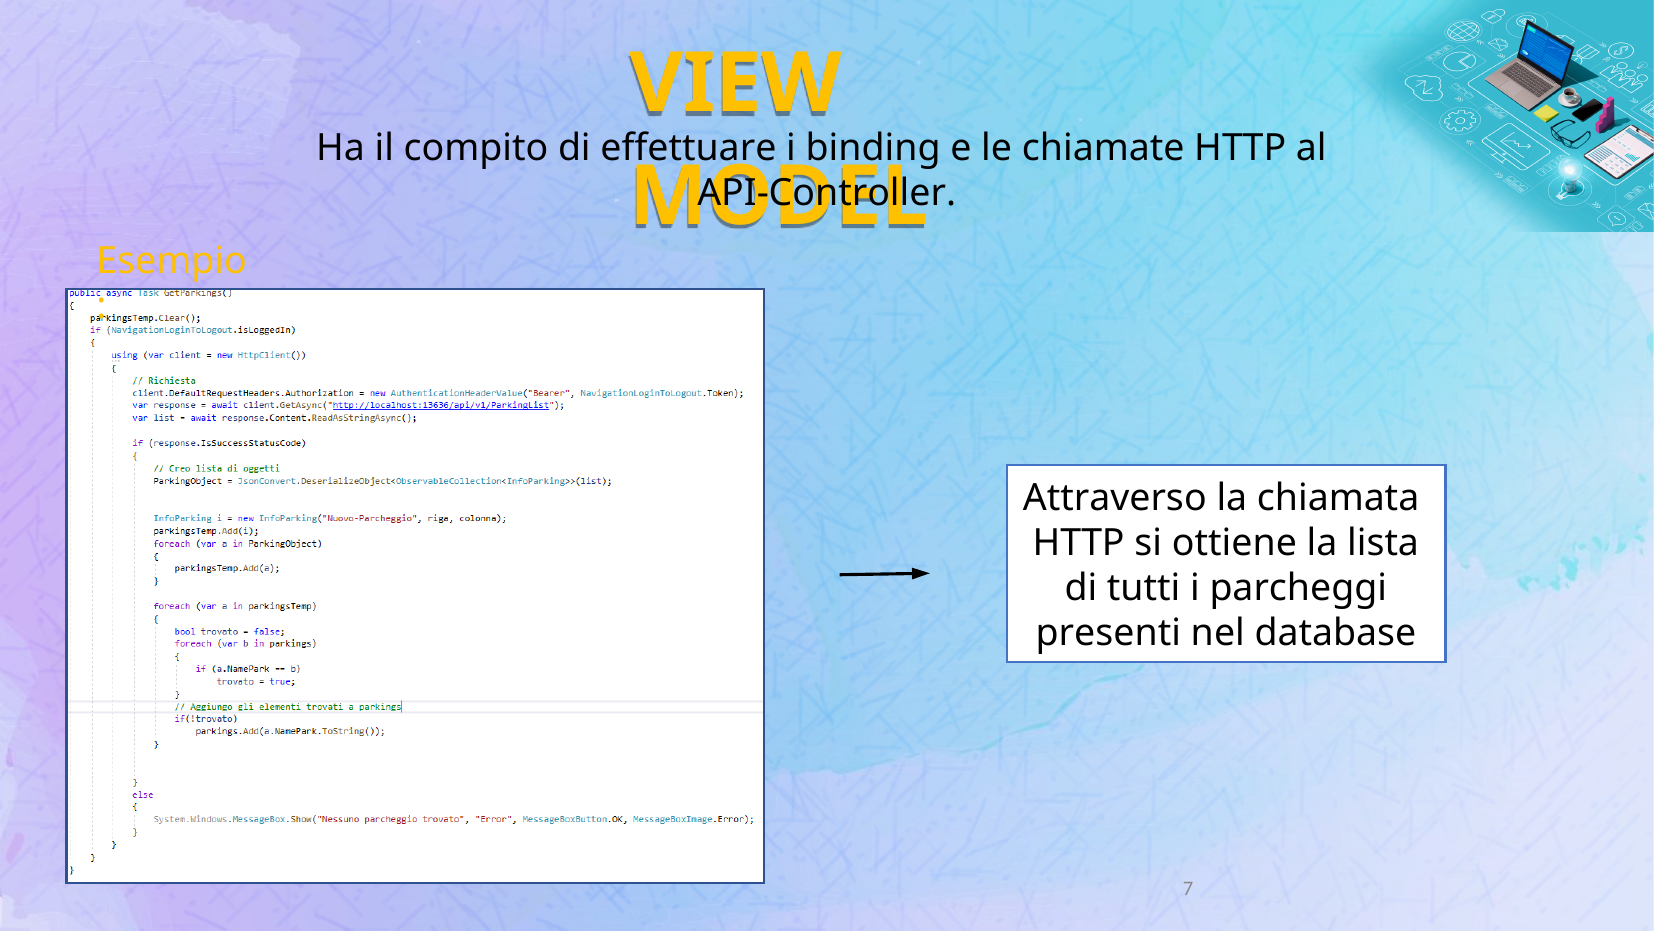

VIEW MODEL
Ha il compito di effettuare i binding e le chiamate HTTP al
API-Controller.
Esempio:
Attraverso la chiamata HTTP si ottiene la lista di tutti i parcheggi presenti nel database